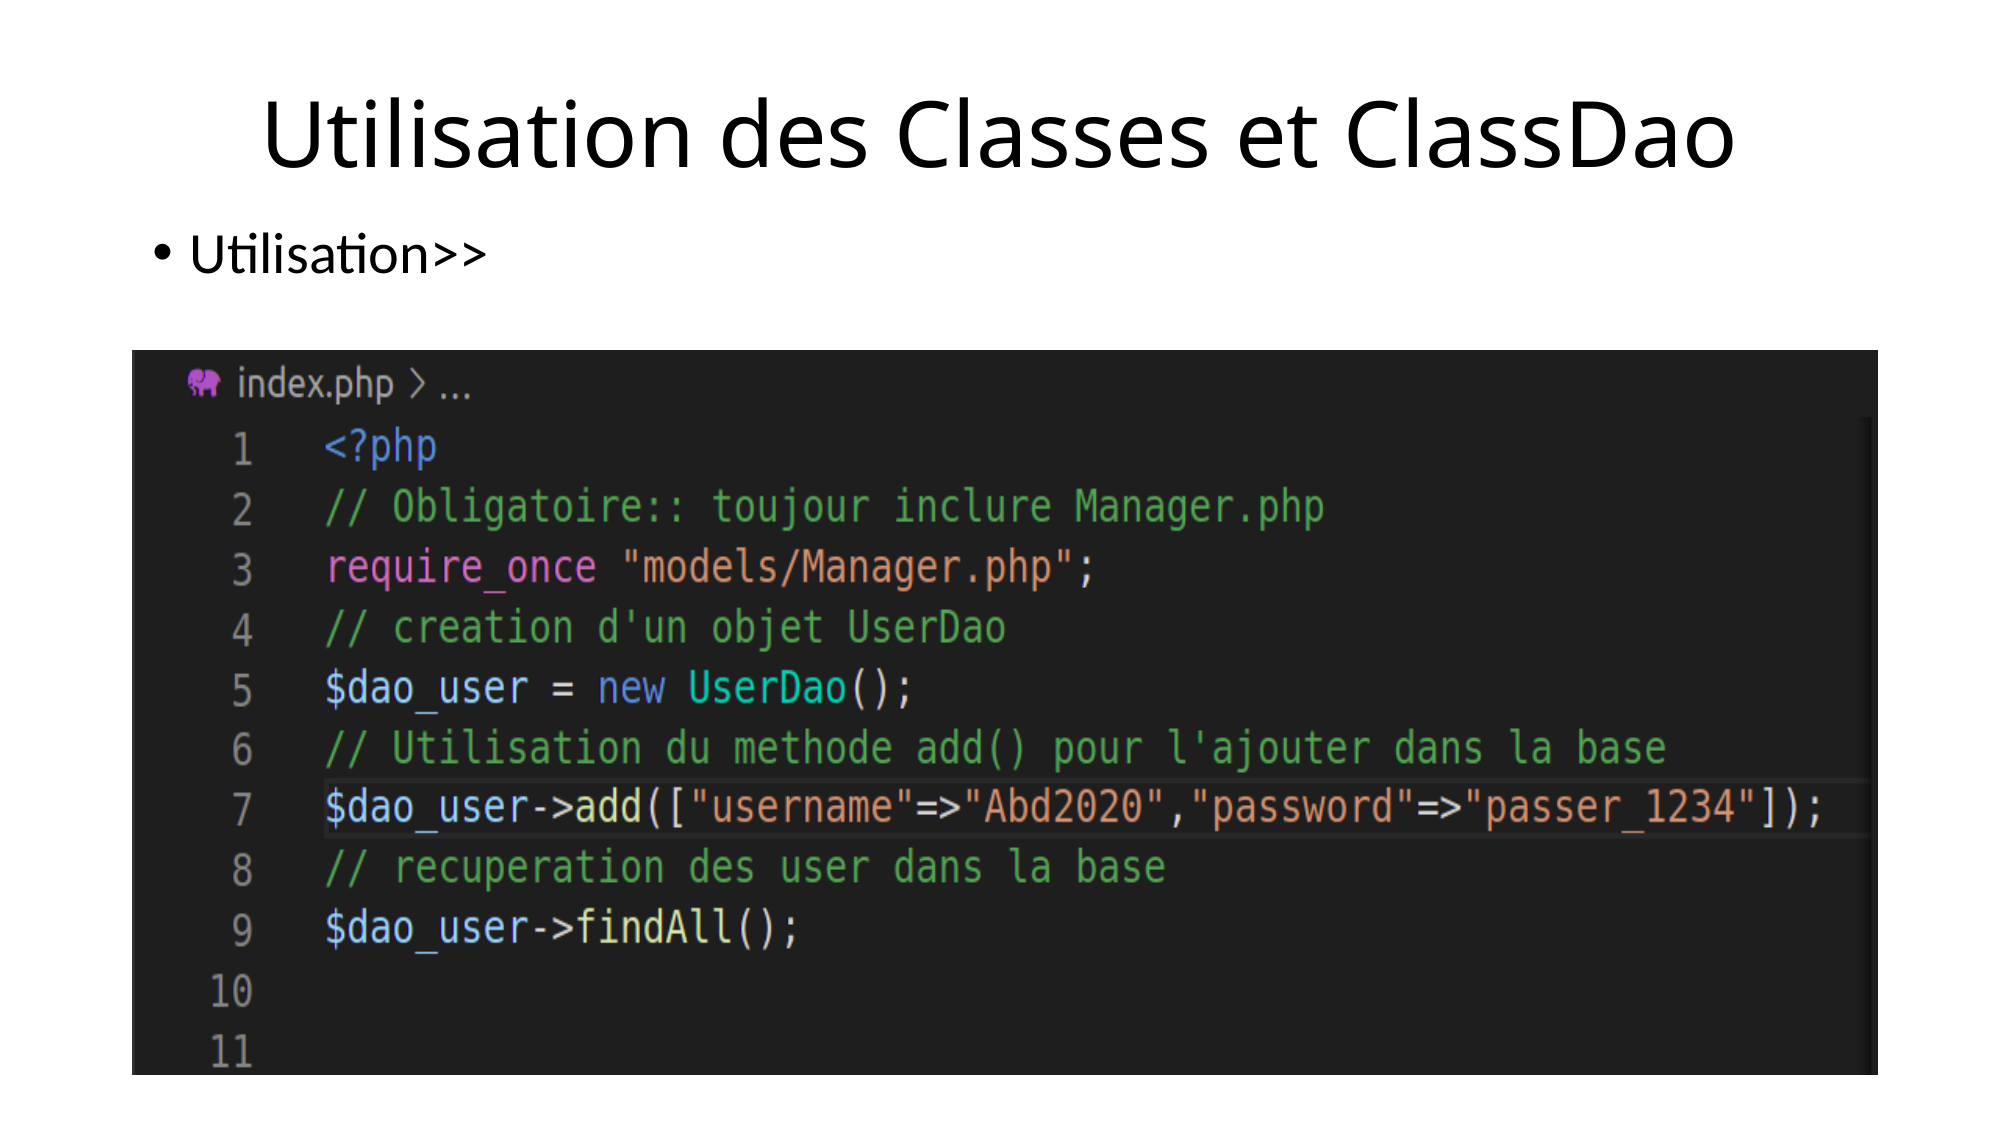

# Utilisation des Classes et ClassDao
Utilisation>>